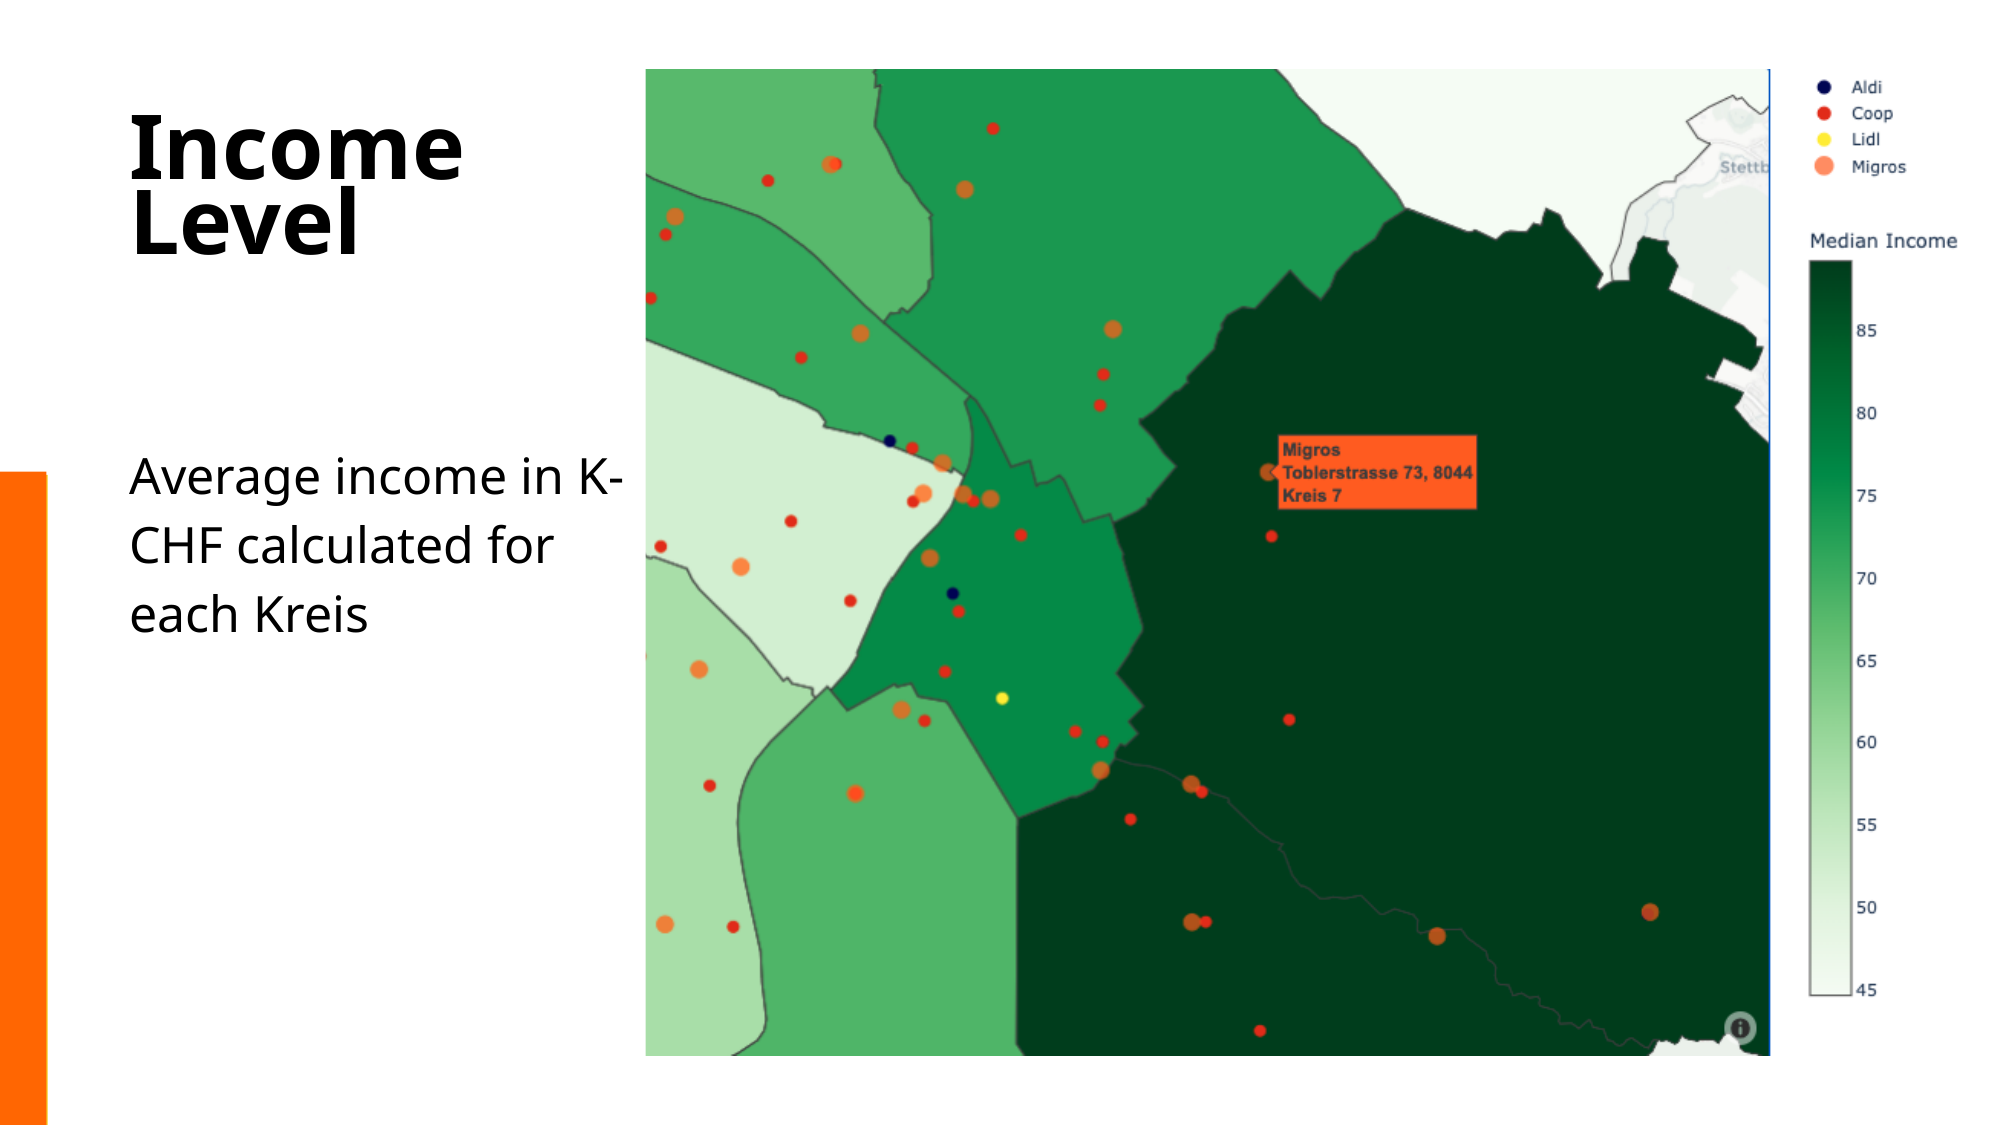

# Income Level
Average income in K-CHF calculated for each Kreis